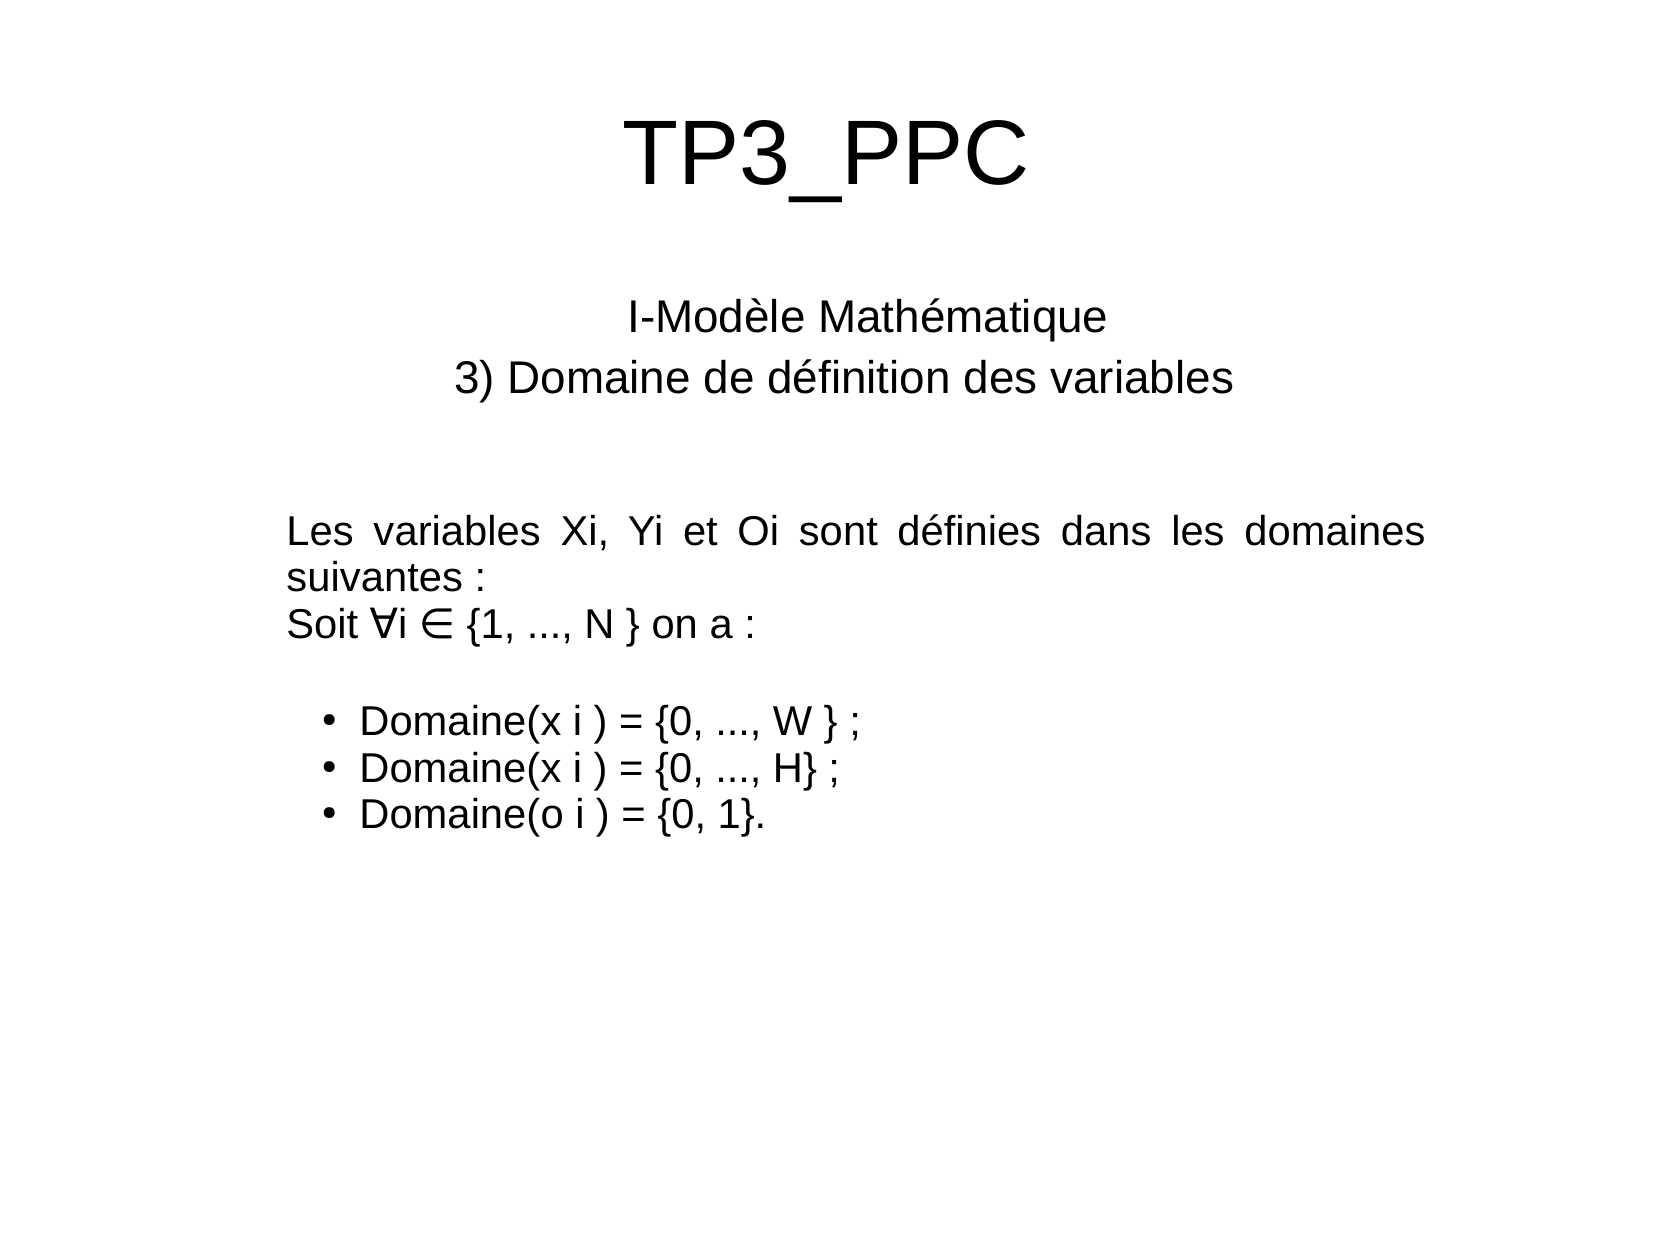

# TP3_PPC
I-Modèle Mathématique
3) Domaine de définition des variables
Les variables Xi, Yi et Oi sont définies dans les domaines suivantes :
Soit ∀i ∈ {1, ..., N } on a :
Domaine(x i ) = {0, ..., W } ;
Domaine(x i ) = {0, ..., H} ;
Domaine(o i ) = {0, 1}.